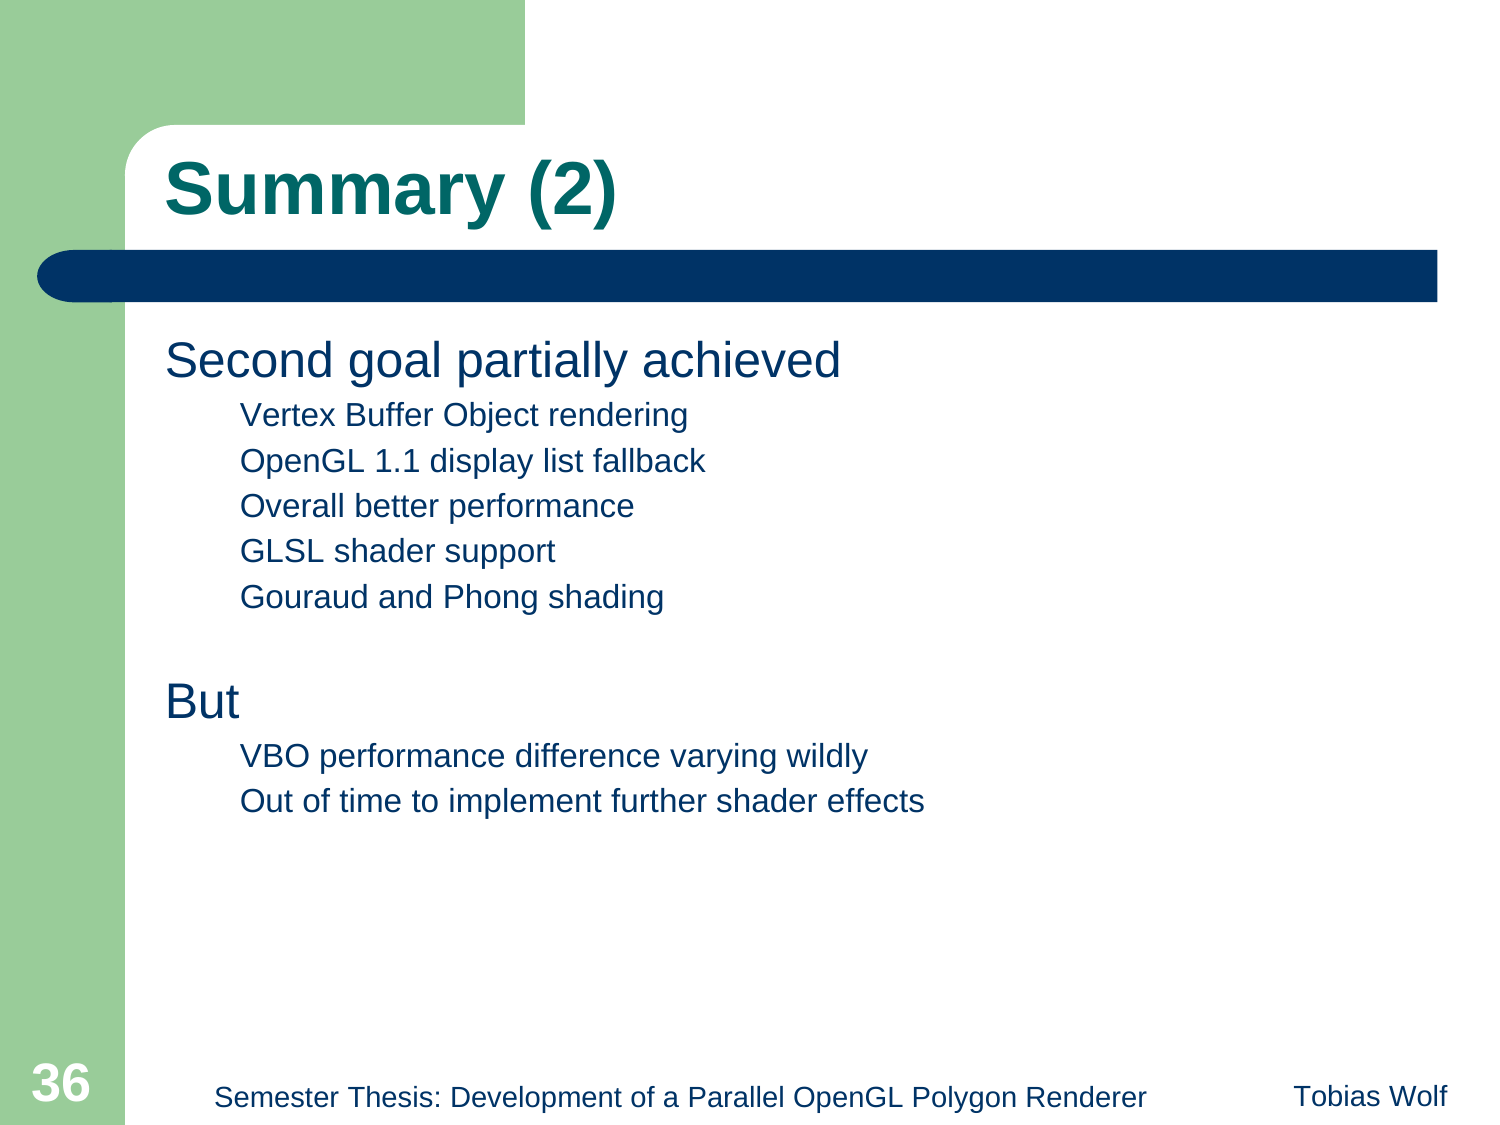

# Summary (2)
Second goal partially achieved
Vertex Buffer Object rendering
OpenGL 1.1 display list fallback
Overall better performance
GLSL shader support
Gouraud and Phong shading
But
VBO performance difference varying wildly
Out of time to implement further shader effects
36
Tobias Wolf
Semester Thesis: Development of a Parallel OpenGL Polygon Renderer